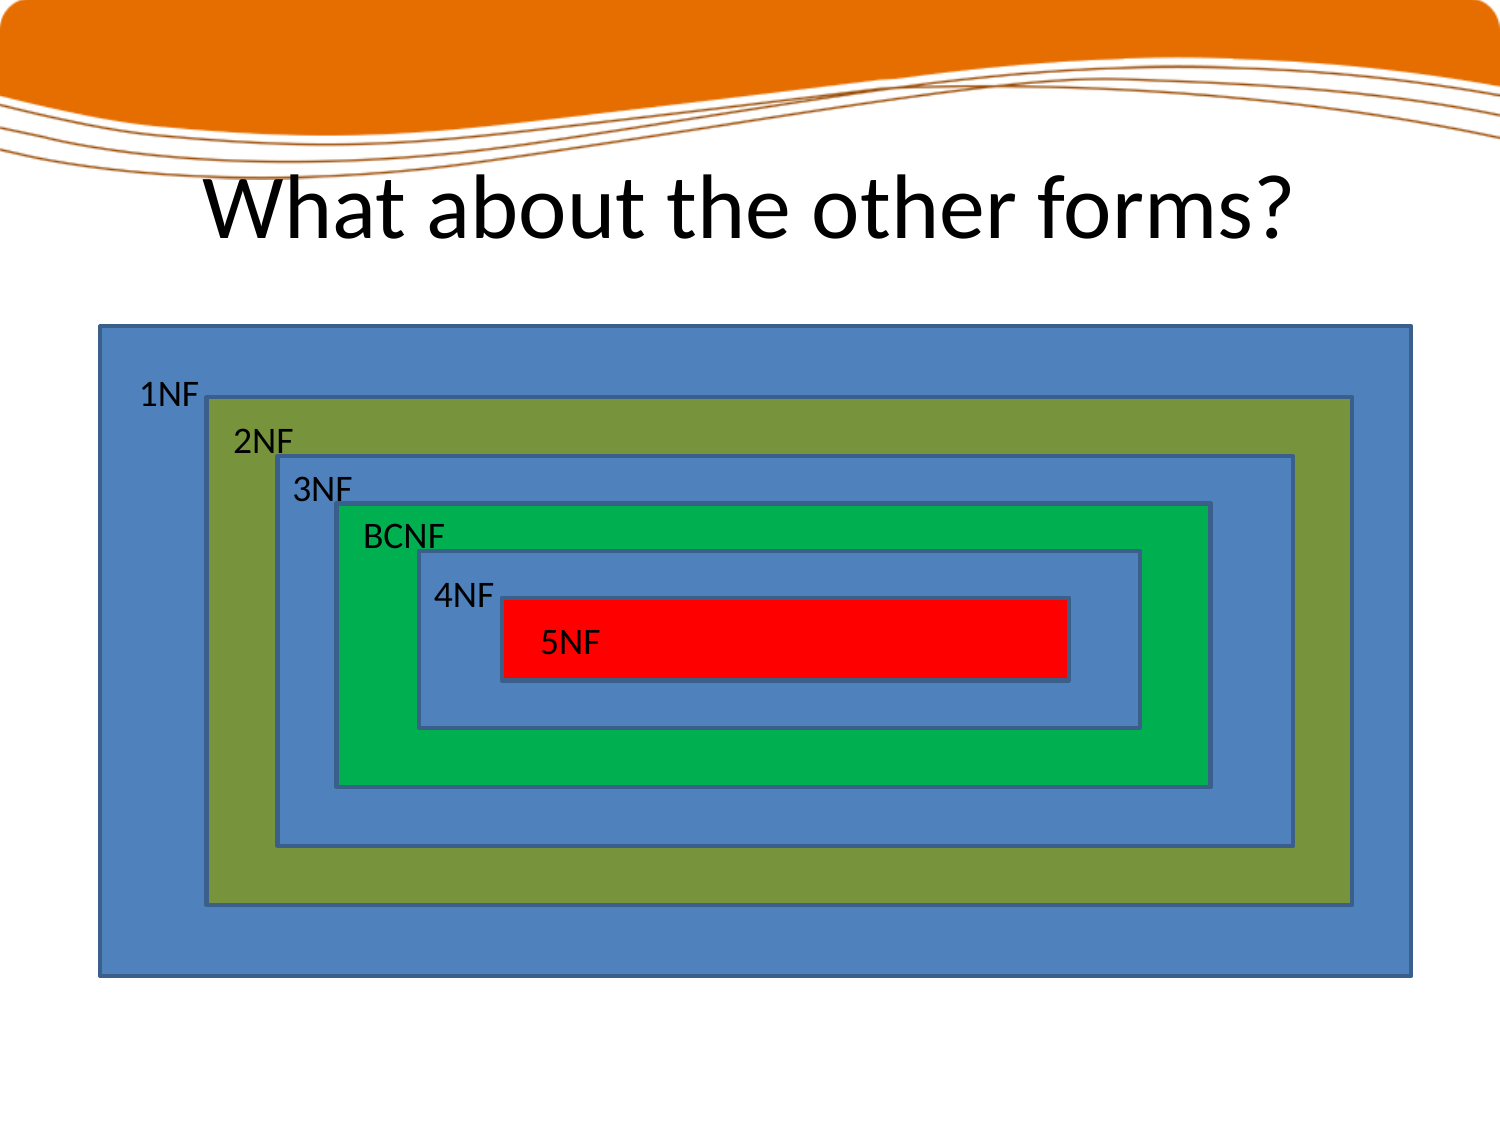

# What about the other forms?
1
1NF
2NF
3NF
BCNF
4NF
5NF